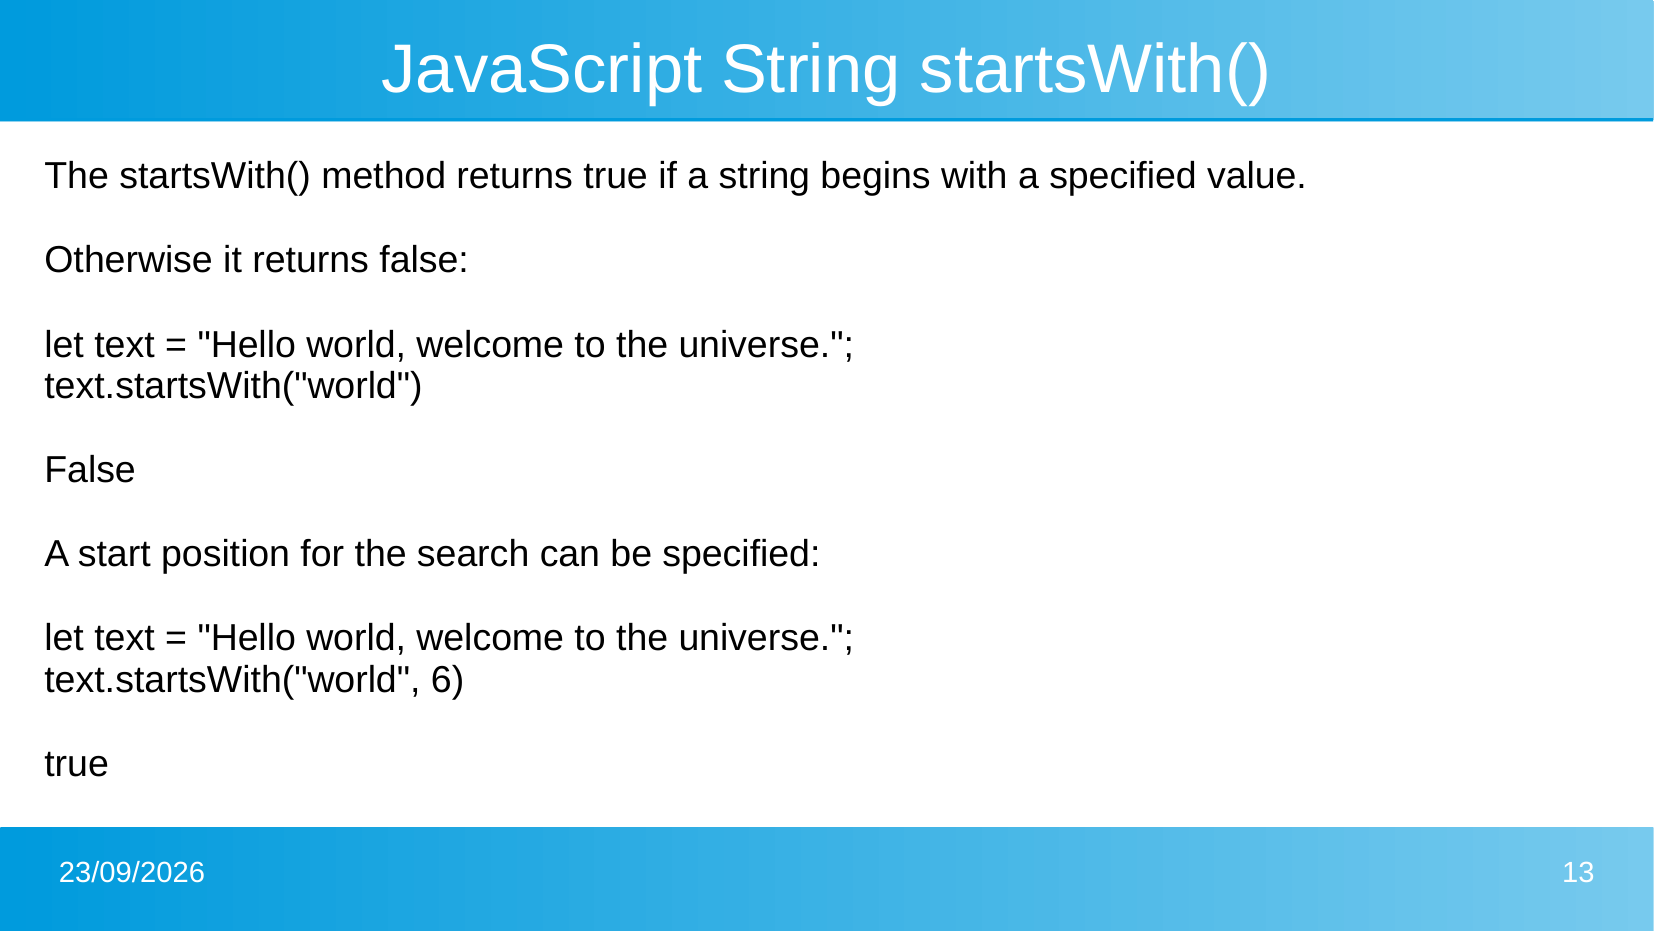

# JavaScript String startsWith()
The startsWith() method returns true if a string begins with a specified value.
Otherwise it returns false:
let text = "Hello world, welcome to the universe.";
text.startsWith("world")
False
A start position for the search can be specified:
let text = "Hello world, welcome to the universe.";
text.startsWith("world", 6)
true
13